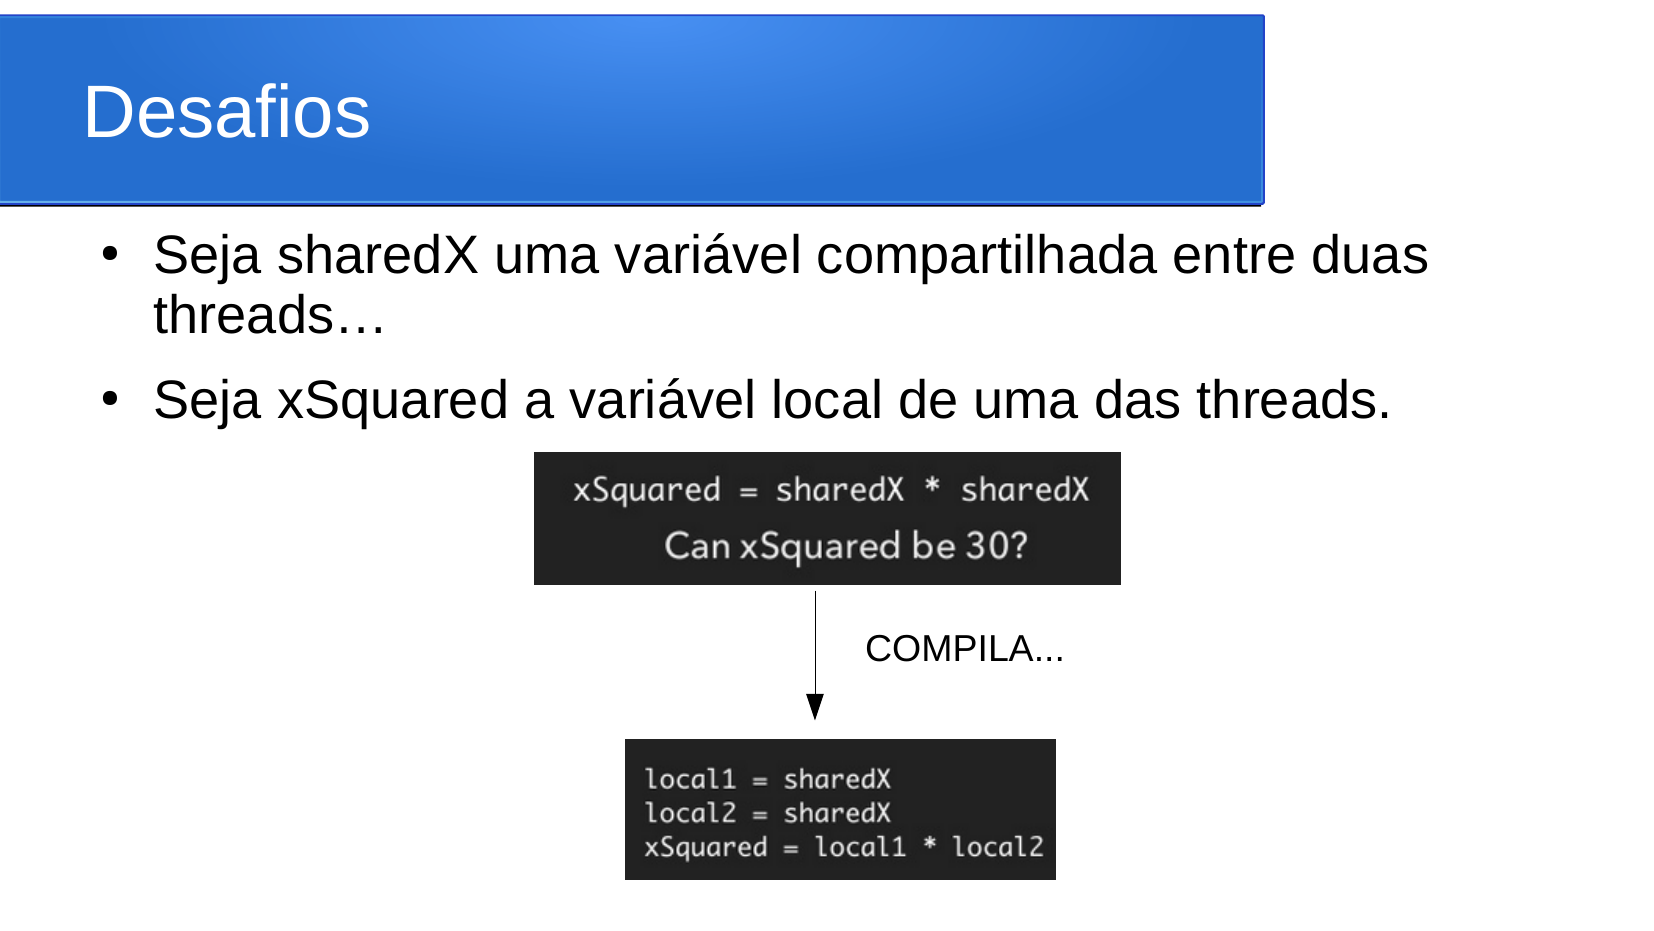

# Desafios
Seja sharedX uma variável compartilhada entre duas threads…
Seja xSquared a variável local de uma das threads.
COMPILA...